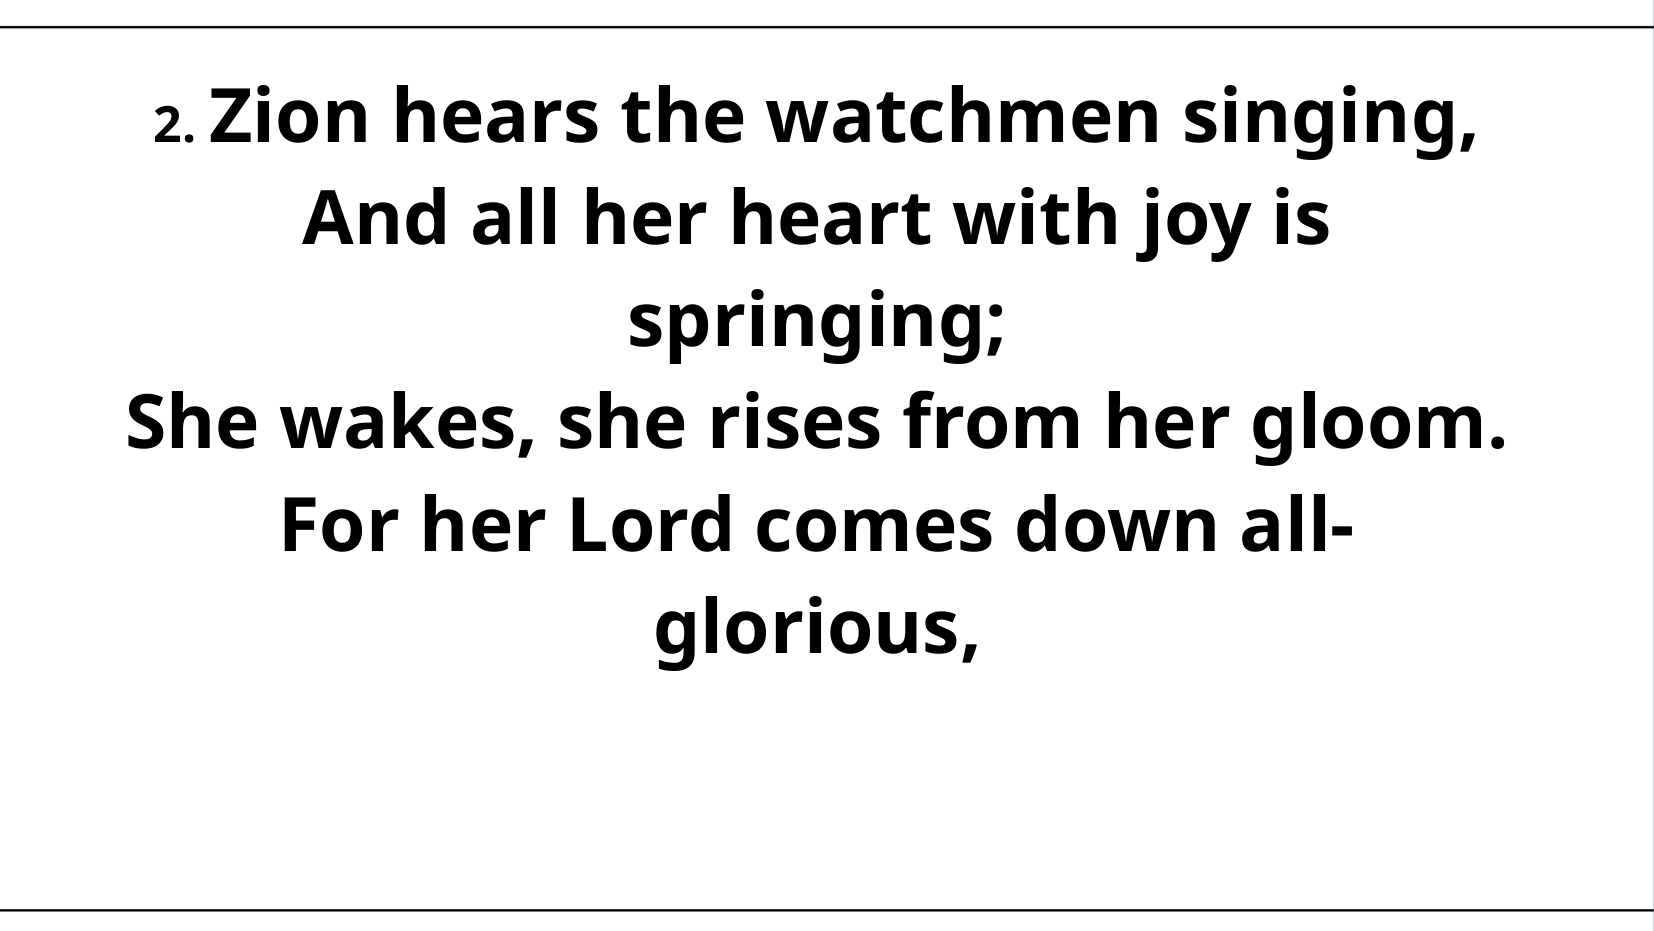

2. Zion hears the watchmen singing,
And all her heart with joy is springing;
She wakes, she rises from her gloom.
For her Lord comes down all-glorious,